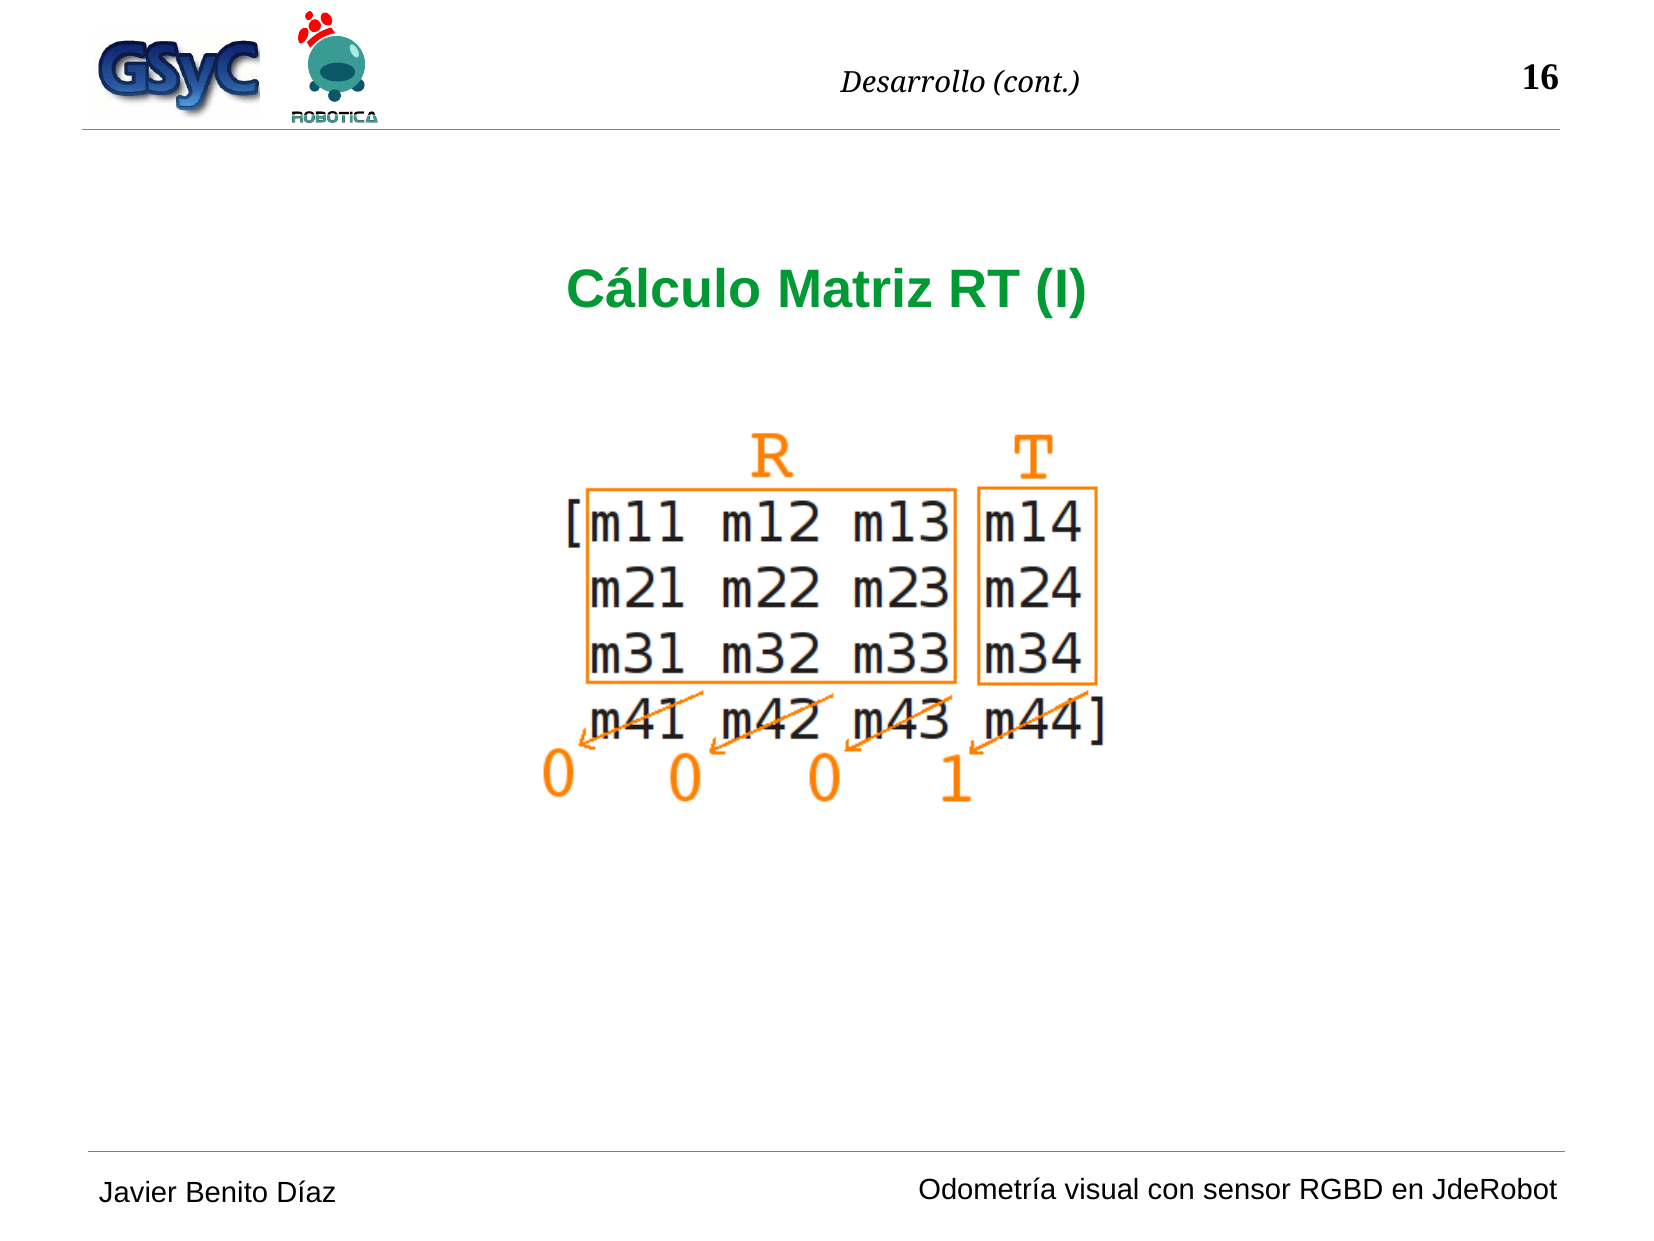

16
Desarrollo (cont.)
# Cálculo Matriz RT (I)